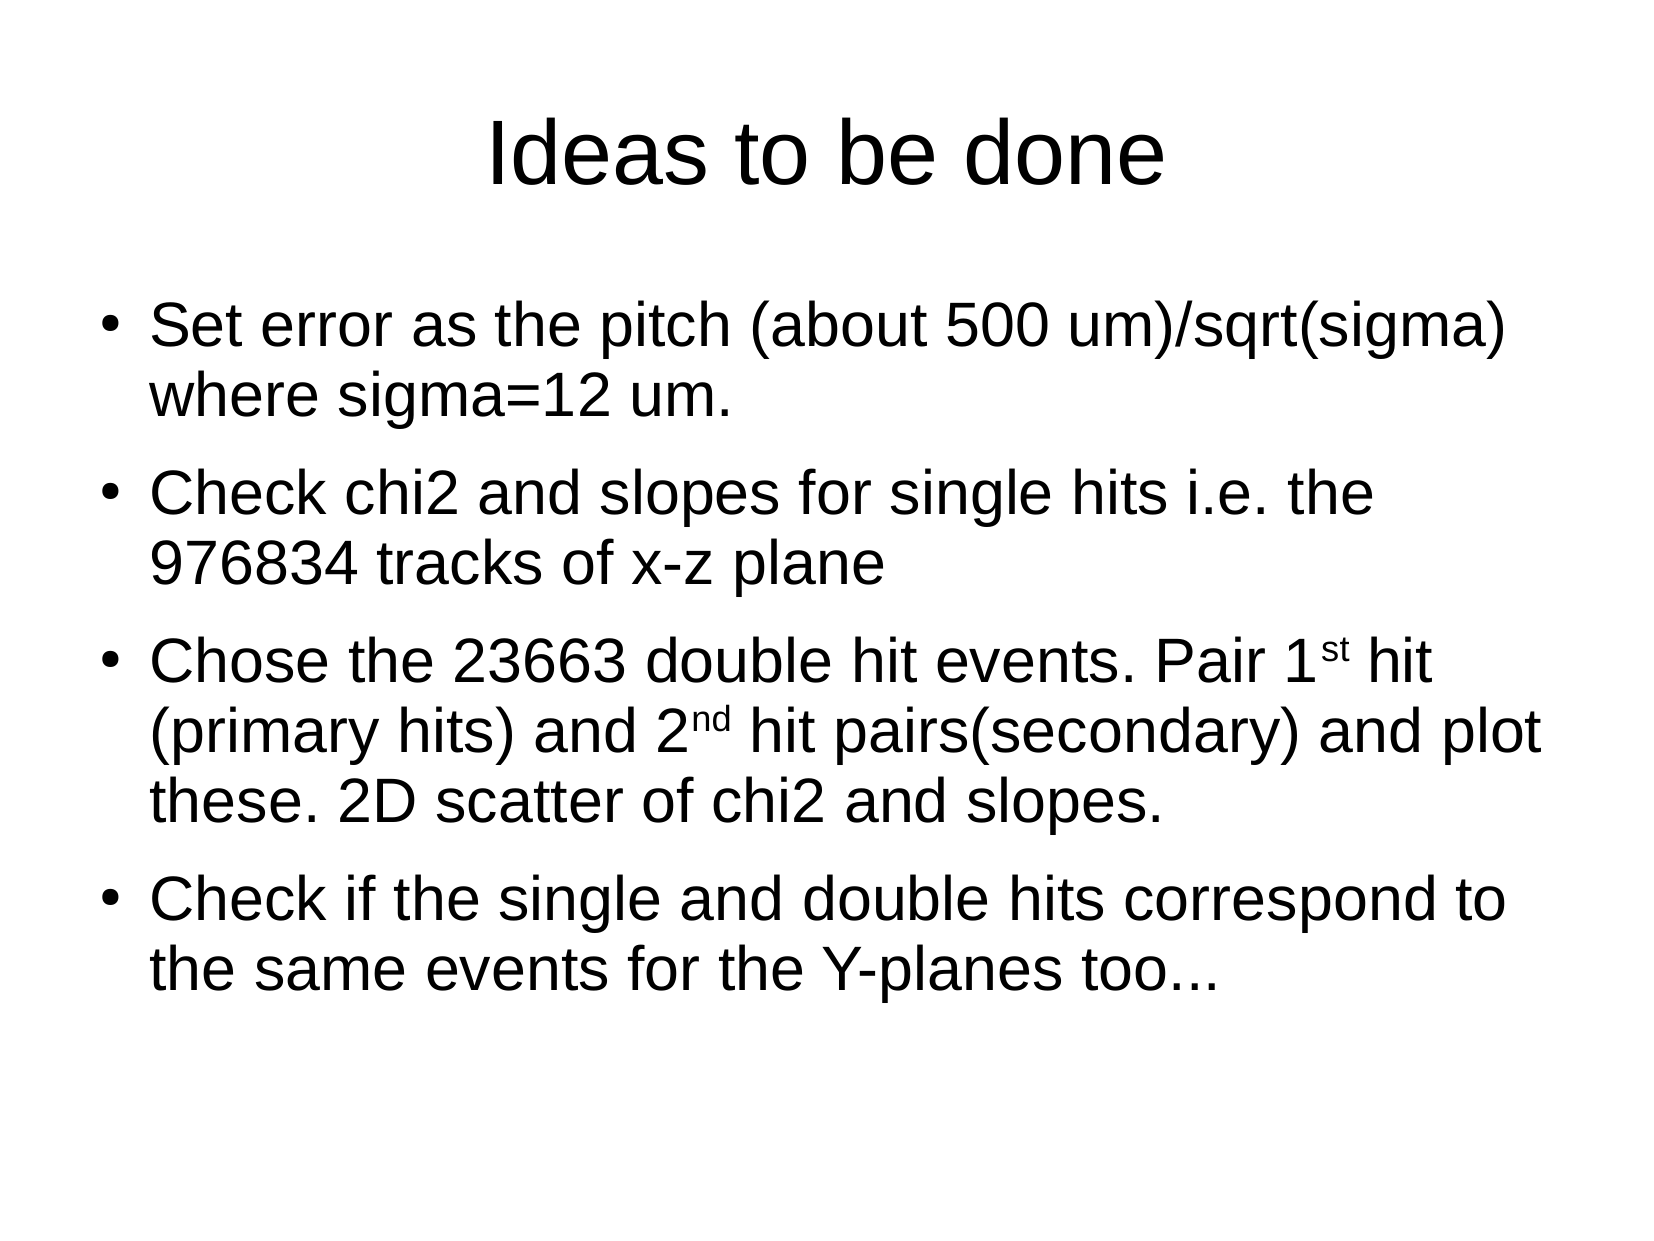

# Ideas to be done
Set error as the pitch (about 500 um)/sqrt(sigma) where sigma=12 um.
Check chi2 and slopes for single hits i.e. the 976834 tracks of x-z plane
Chose the 23663 double hit events. Pair 1st hit (primary hits) and 2nd hit pairs(secondary) and plot these. 2D scatter of chi2 and slopes.
Check if the single and double hits correspond to the same events for the Y-planes too...